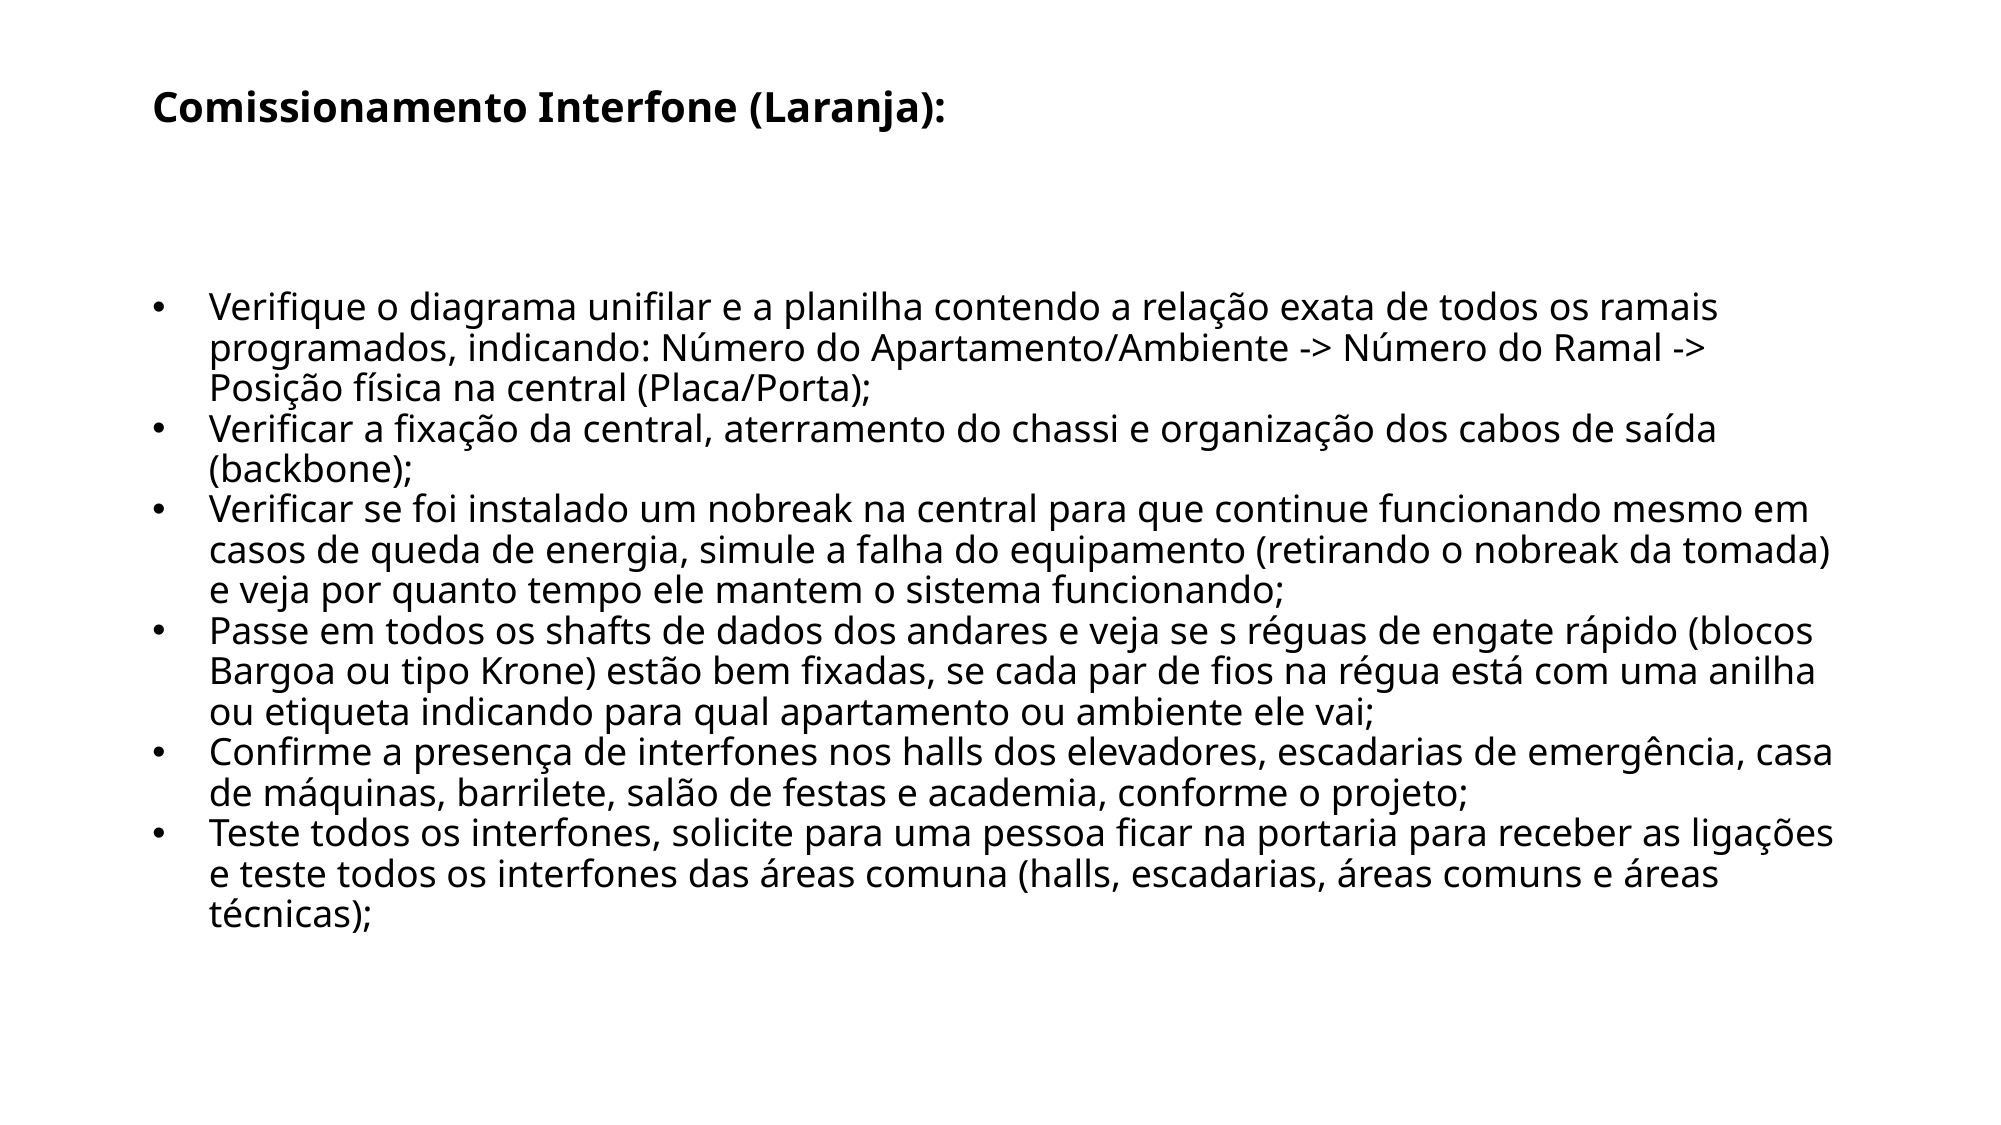

# Comissionamento Interfone (Laranja):
Verifique o diagrama unifilar e a planilha contendo a relação exata de todos os ramais programados, indicando: Número do Apartamento/Ambiente -> Número do Ramal -> Posição física na central (Placa/Porta);
Verificar a fixação da central, aterramento do chassi e organização dos cabos de saída (backbone);
Verificar se foi instalado um nobreak na central para que continue funcionando mesmo em casos de queda de energia, simule a falha do equipamento (retirando o nobreak da tomada) e veja por quanto tempo ele mantem o sistema funcionando;
Passe em todos os shafts de dados dos andares e veja se s réguas de engate rápido (blocos Bargoa ou tipo Krone) estão bem fixadas, se cada par de fios na régua está com uma anilha ou etiqueta indicando para qual apartamento ou ambiente ele vai;
Confirme a presença de interfones nos halls dos elevadores, escadarias de emergência, casa de máquinas, barrilete, salão de festas e academia, conforme o projeto;
Teste todos os interfones, solicite para uma pessoa ficar na portaria para receber as ligações e teste todos os interfones das áreas comuna (halls, escadarias, áreas comuns e áreas técnicas);